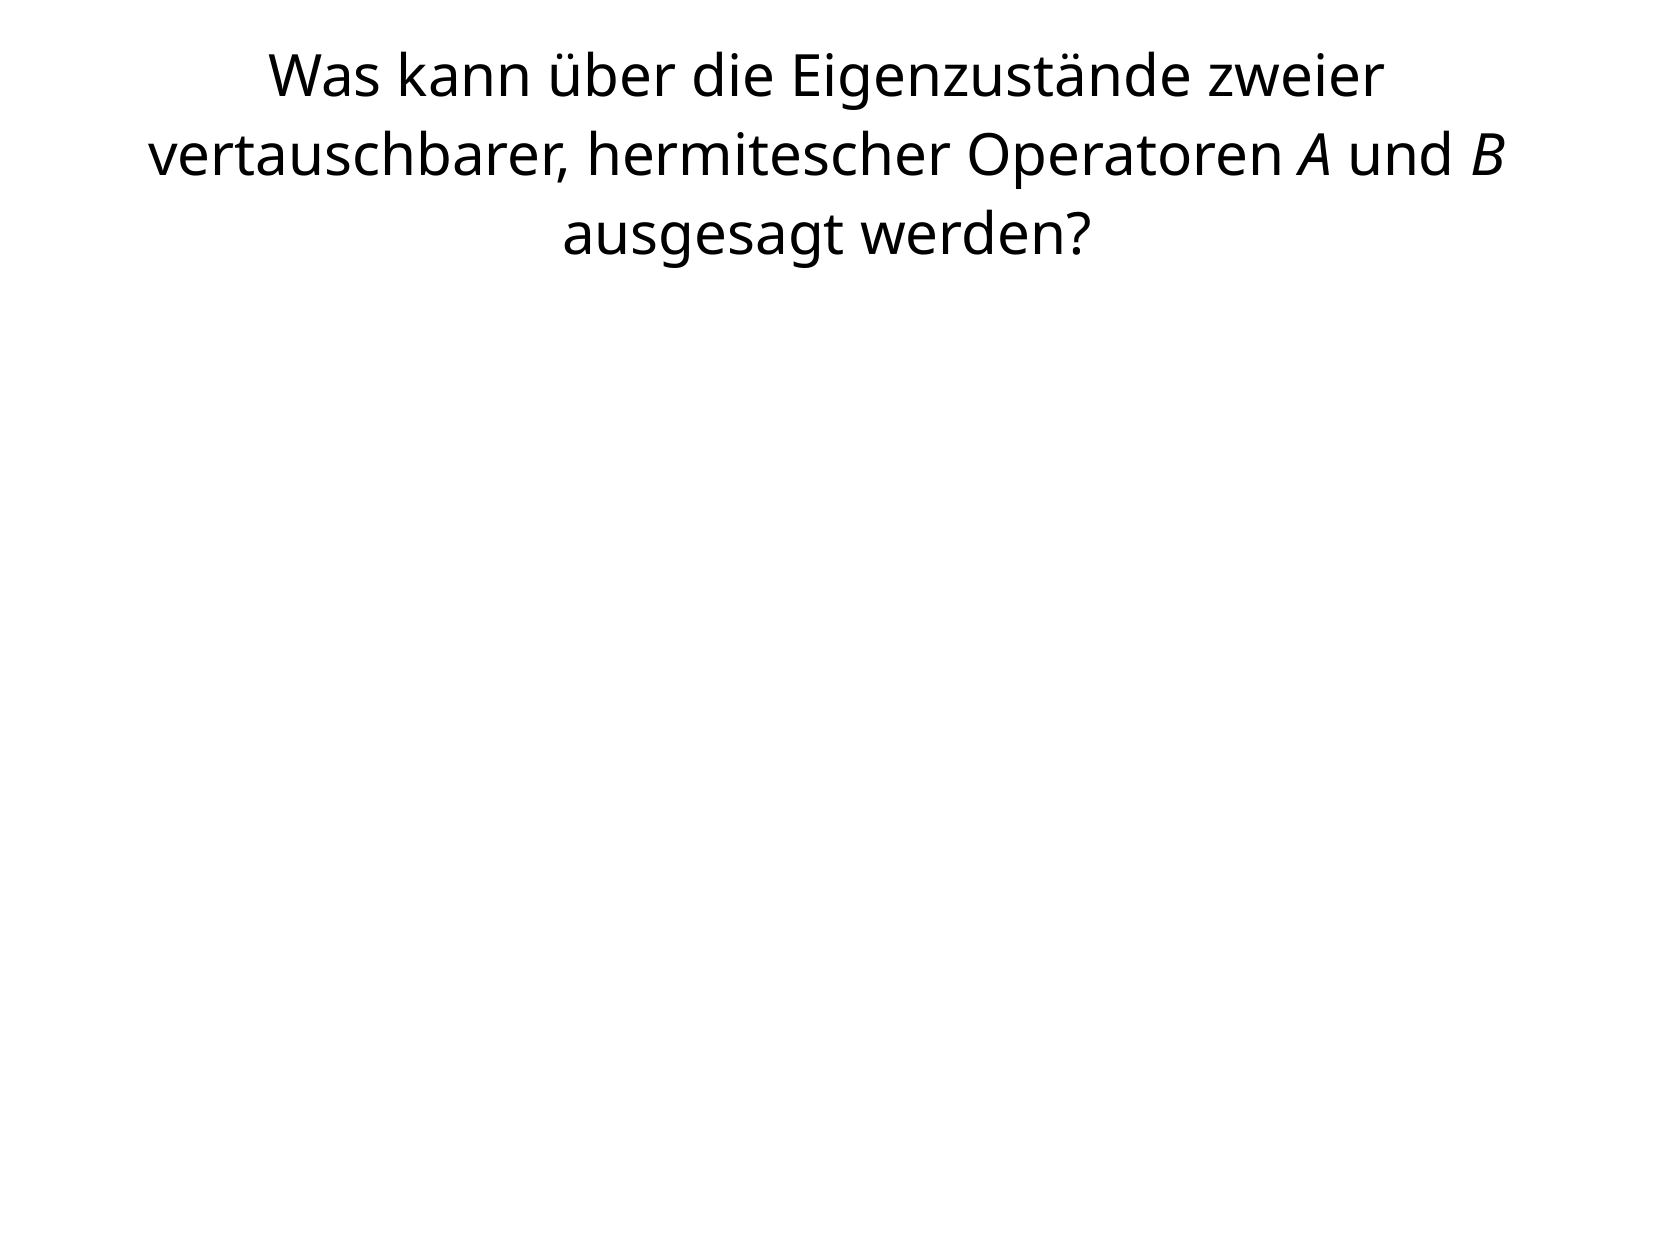

# Was kann über die Eigenzustände zweier vertauschbarer, hermitescher Operatoren A und B ausgesagt werden?